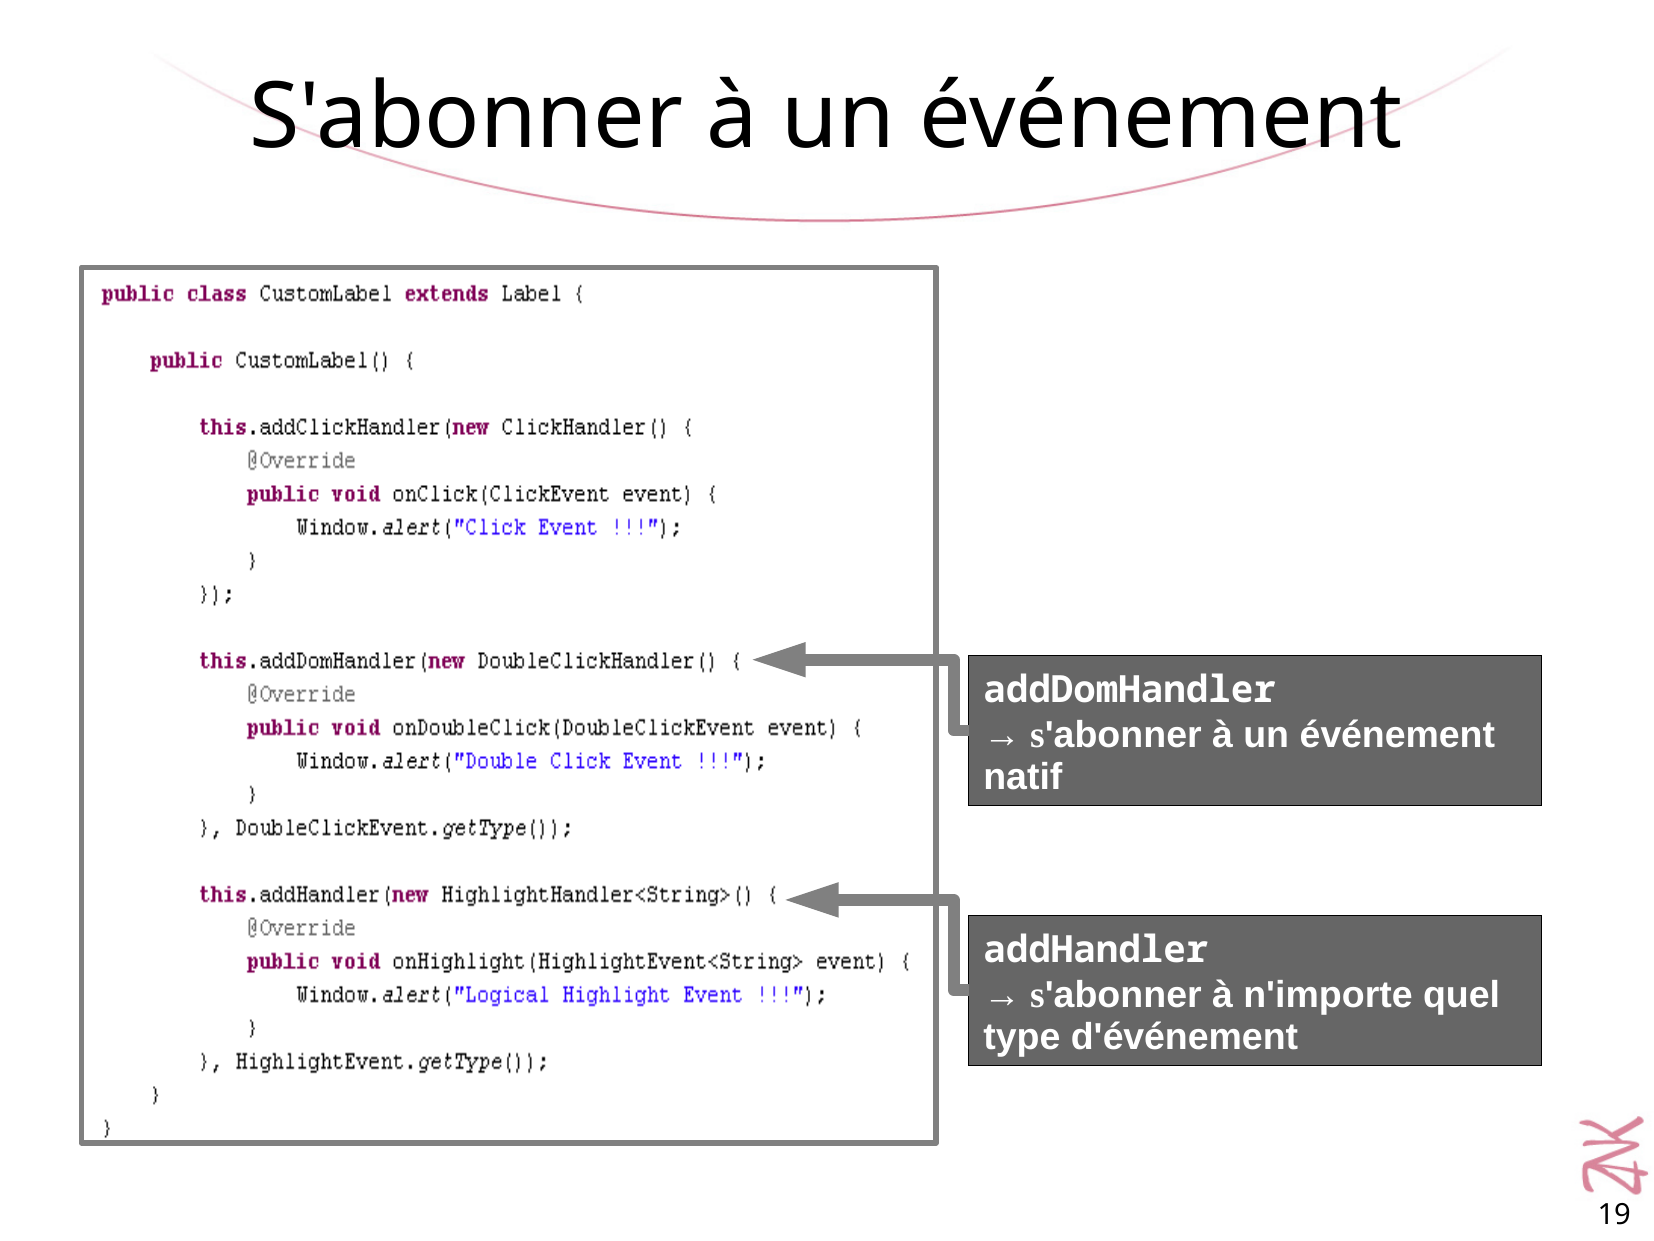

# S'abonner à un événement
addDomHandler
→ s'abonner à un événement natif
addHandler
→ s'abonner à n'importe quel type d'événement
19